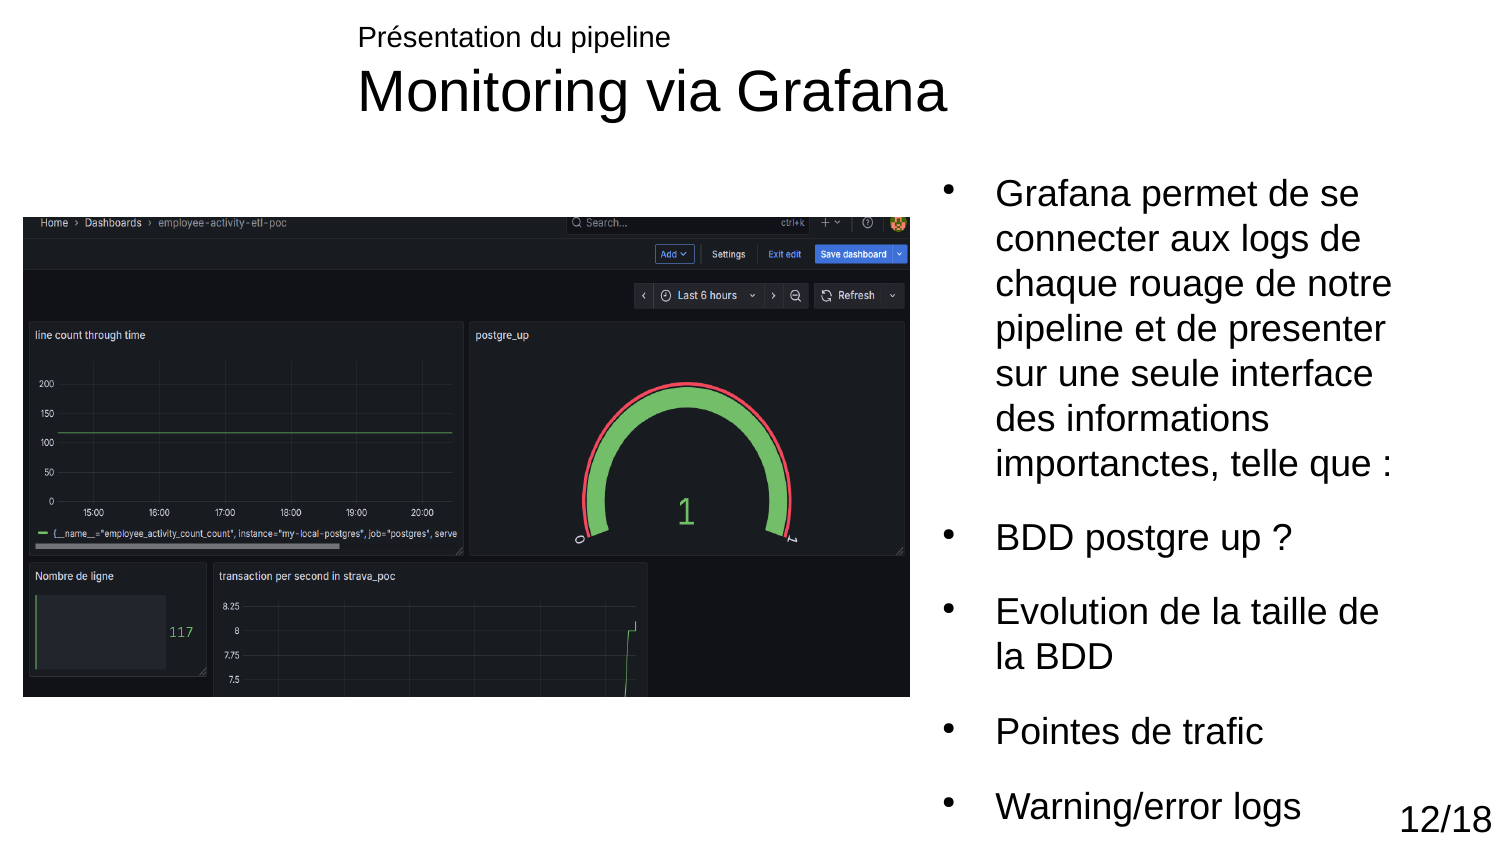

# Présentation du pipeline Monitoring via Grafana
Grafana permet de se connecter aux logs de chaque rouage de notre pipeline et de presenter sur une seule interface des informations importanctes, telle que :
BDD postgre up ?
Evolution de la taille de la BDD
Pointes de trafic
Warning/error logs
12/18